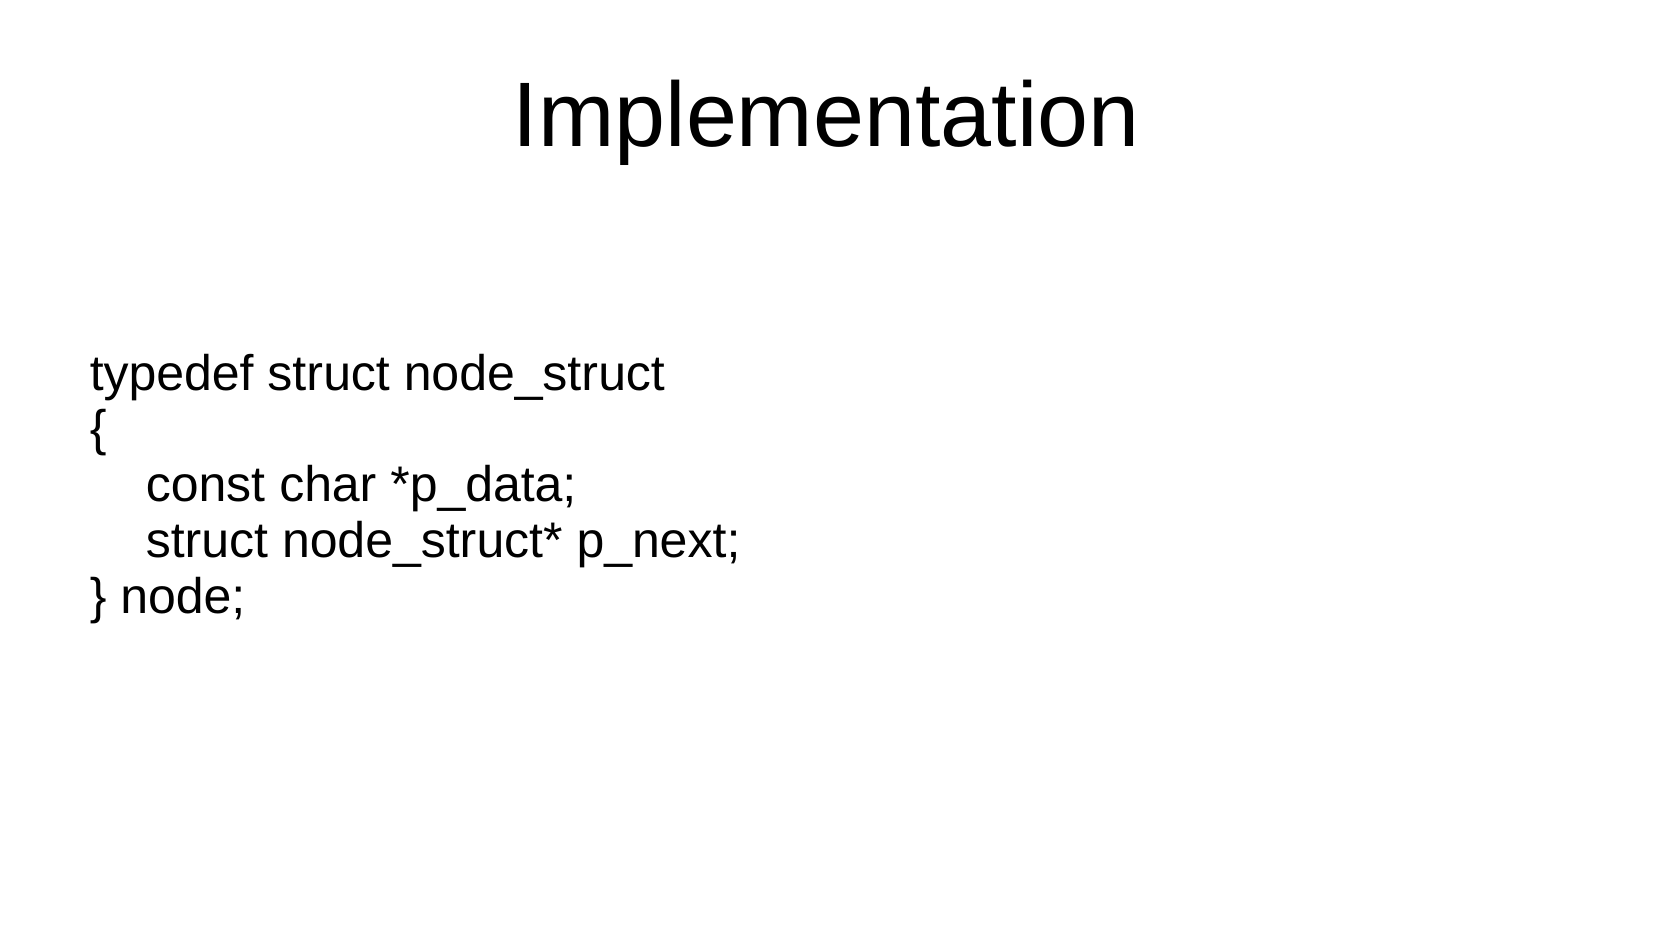

# Implementation
typedef struct node_struct
{
 const char *p_data;
 struct node_struct* p_next;
} node;